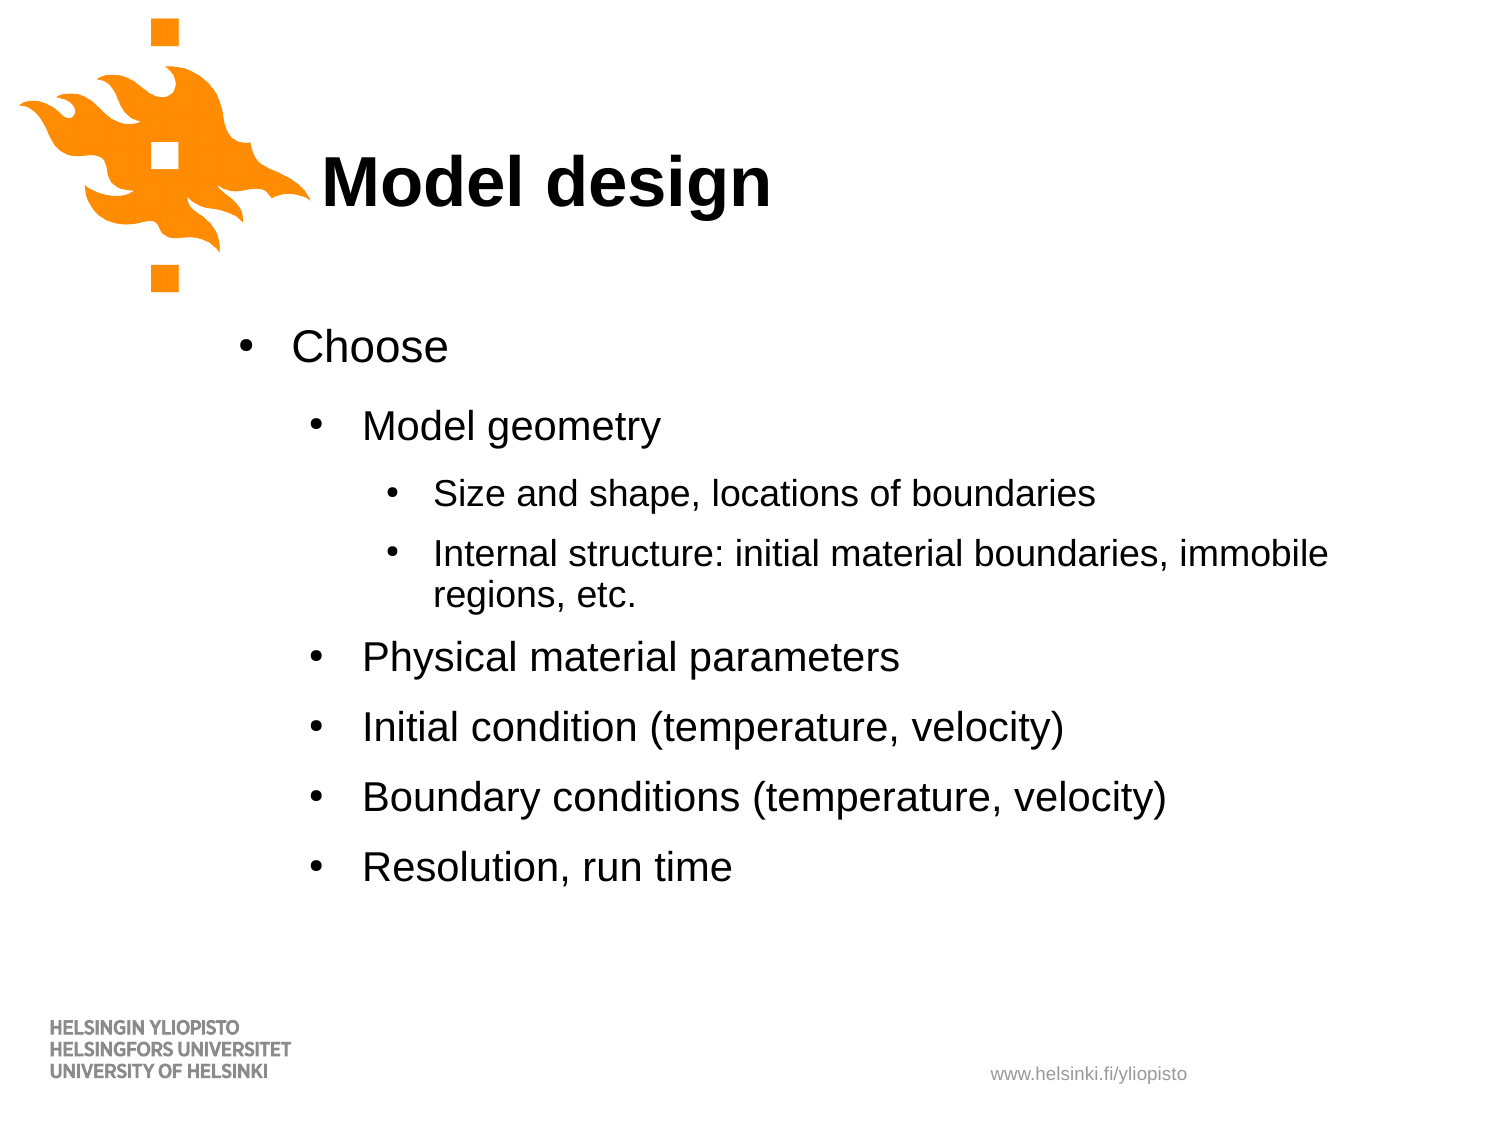

# Model design
Choose
Model geometry
Size and shape, locations of boundaries
Internal structure: initial material boundaries, immobile regions, etc.
Physical material parameters
Initial condition (temperature, velocity)
Boundary conditions (temperature, velocity)
Resolution, run time